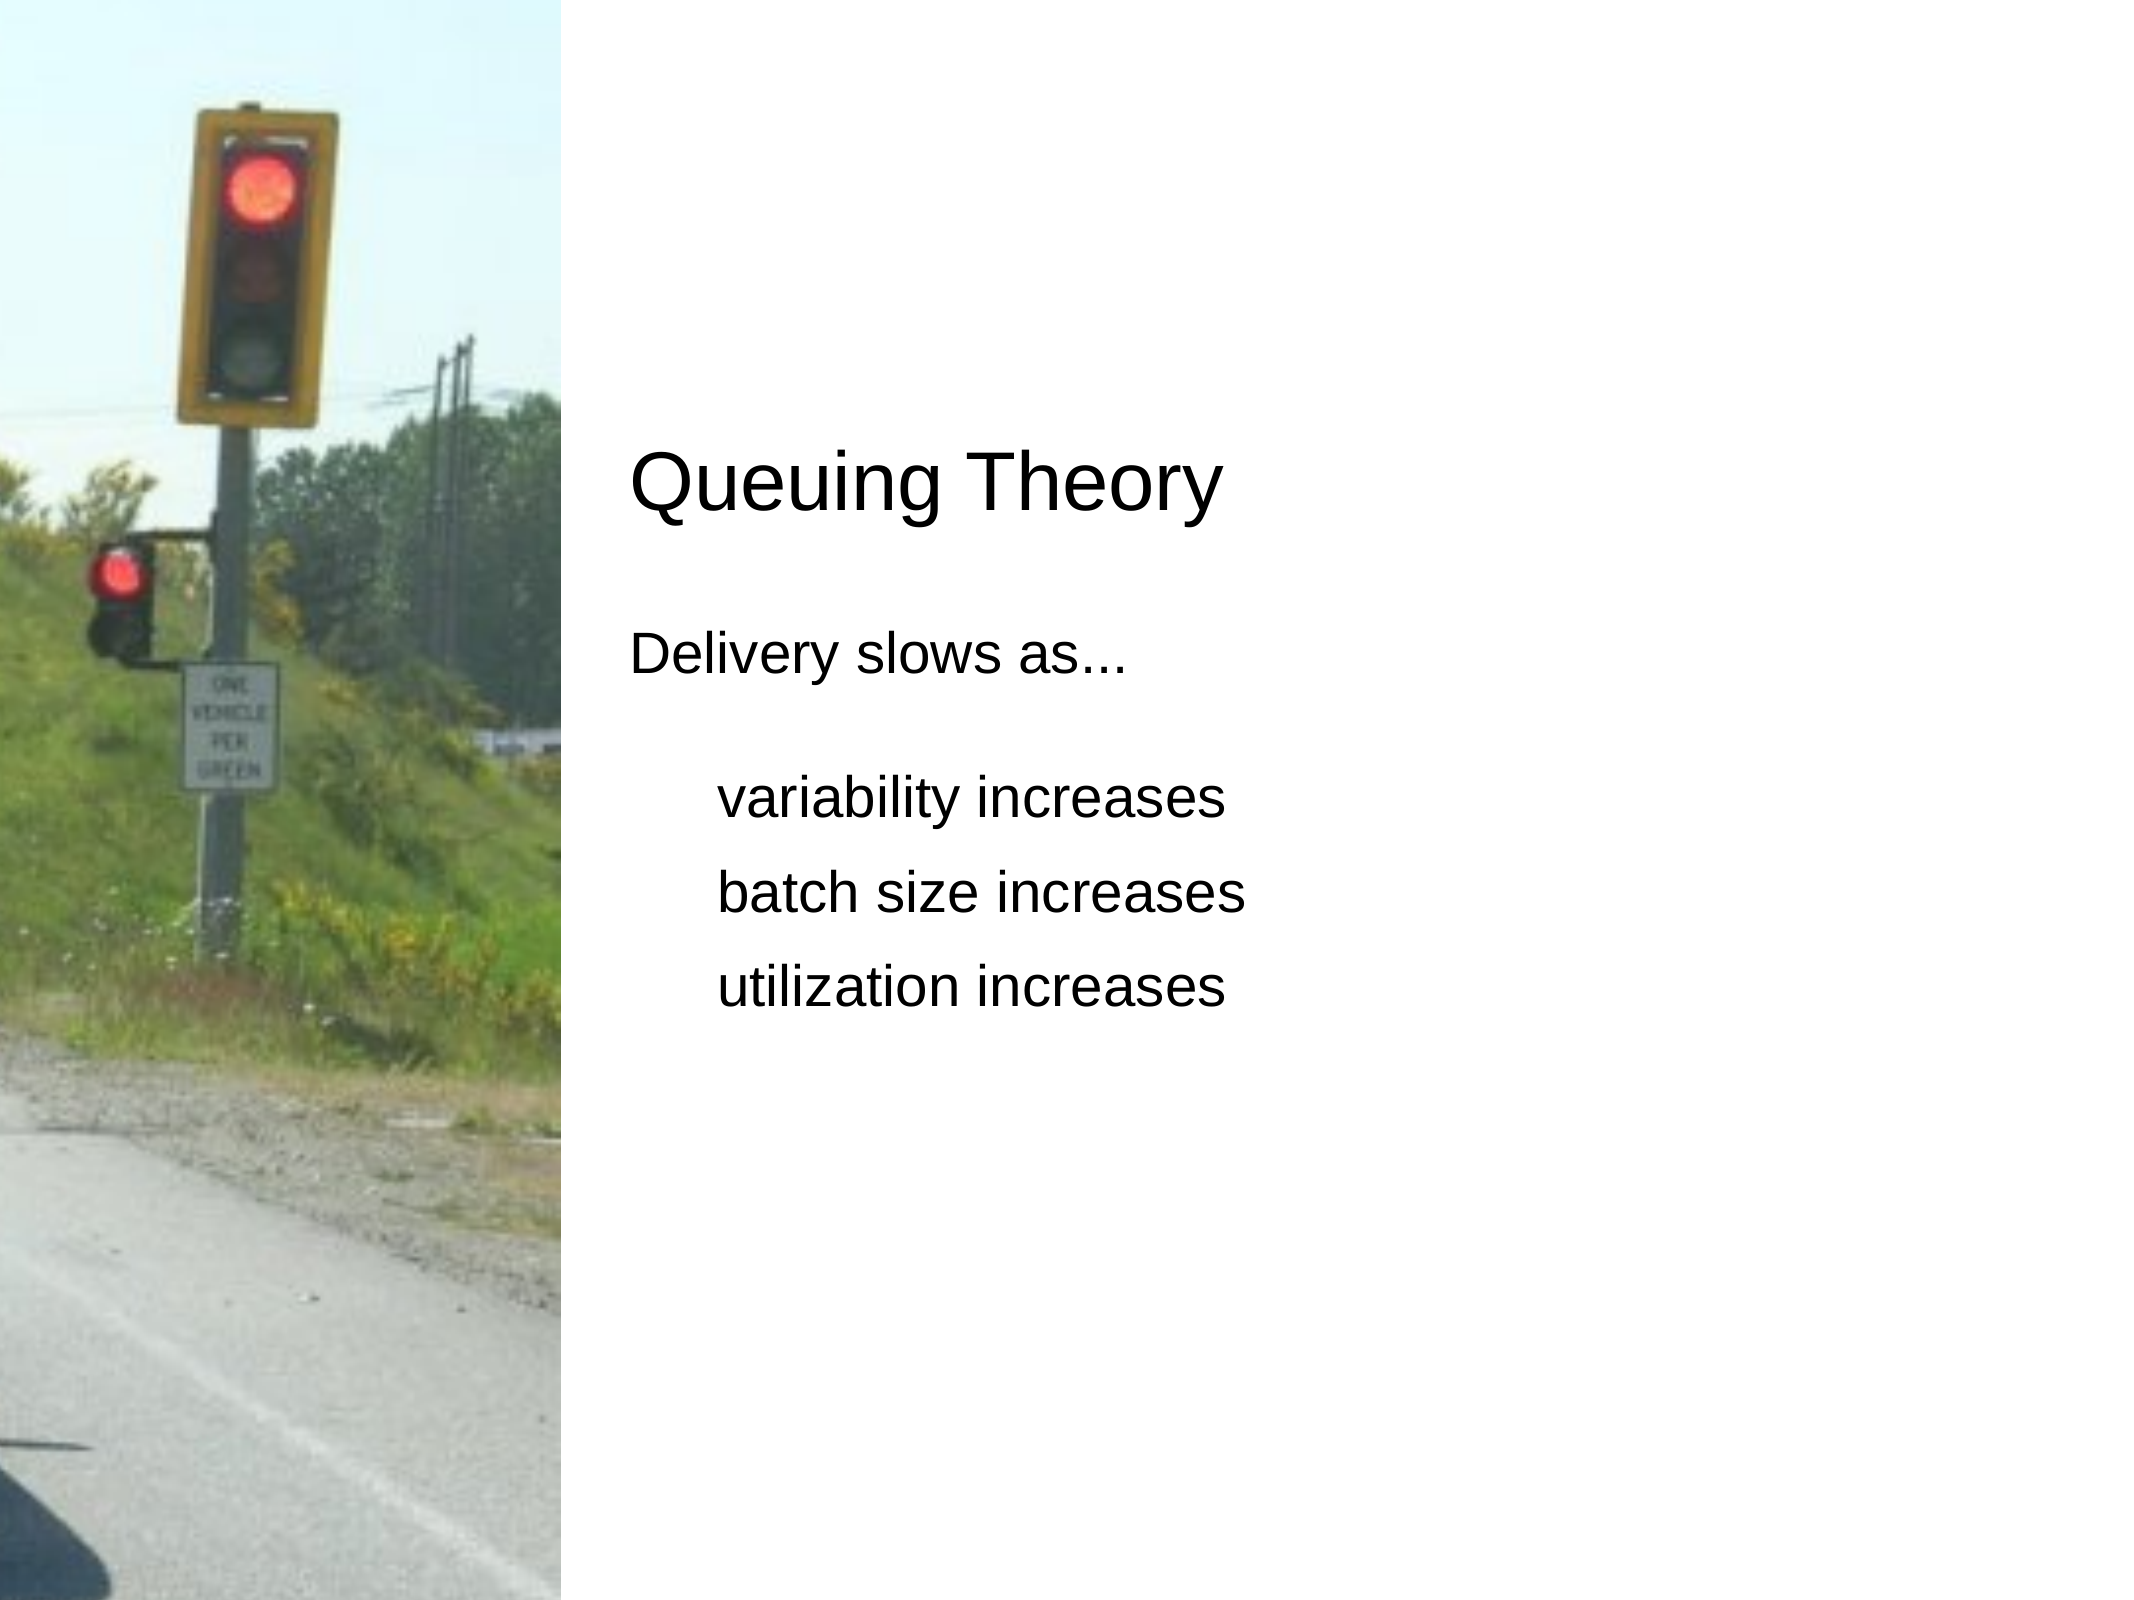

# Queuing Theory Delivery slows as...
variability increases
batch size increases
utilization increases